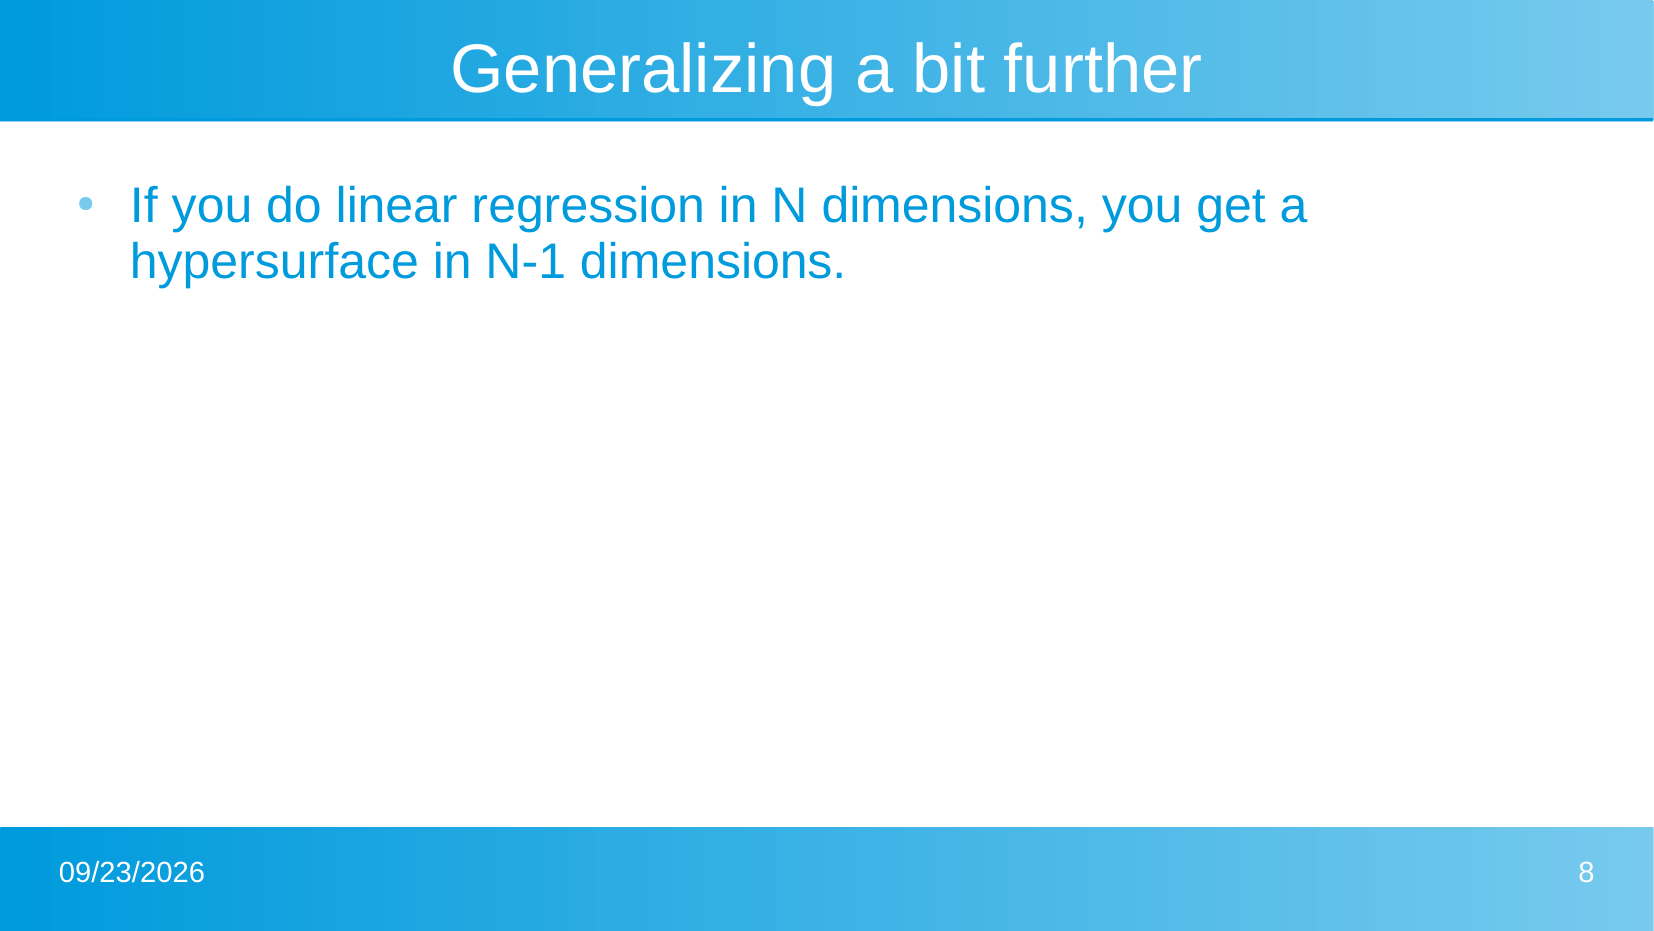

# Generalizing a bit further
If you do linear regression in N dimensions, you get a hypersurface in N-1 dimensions.
8